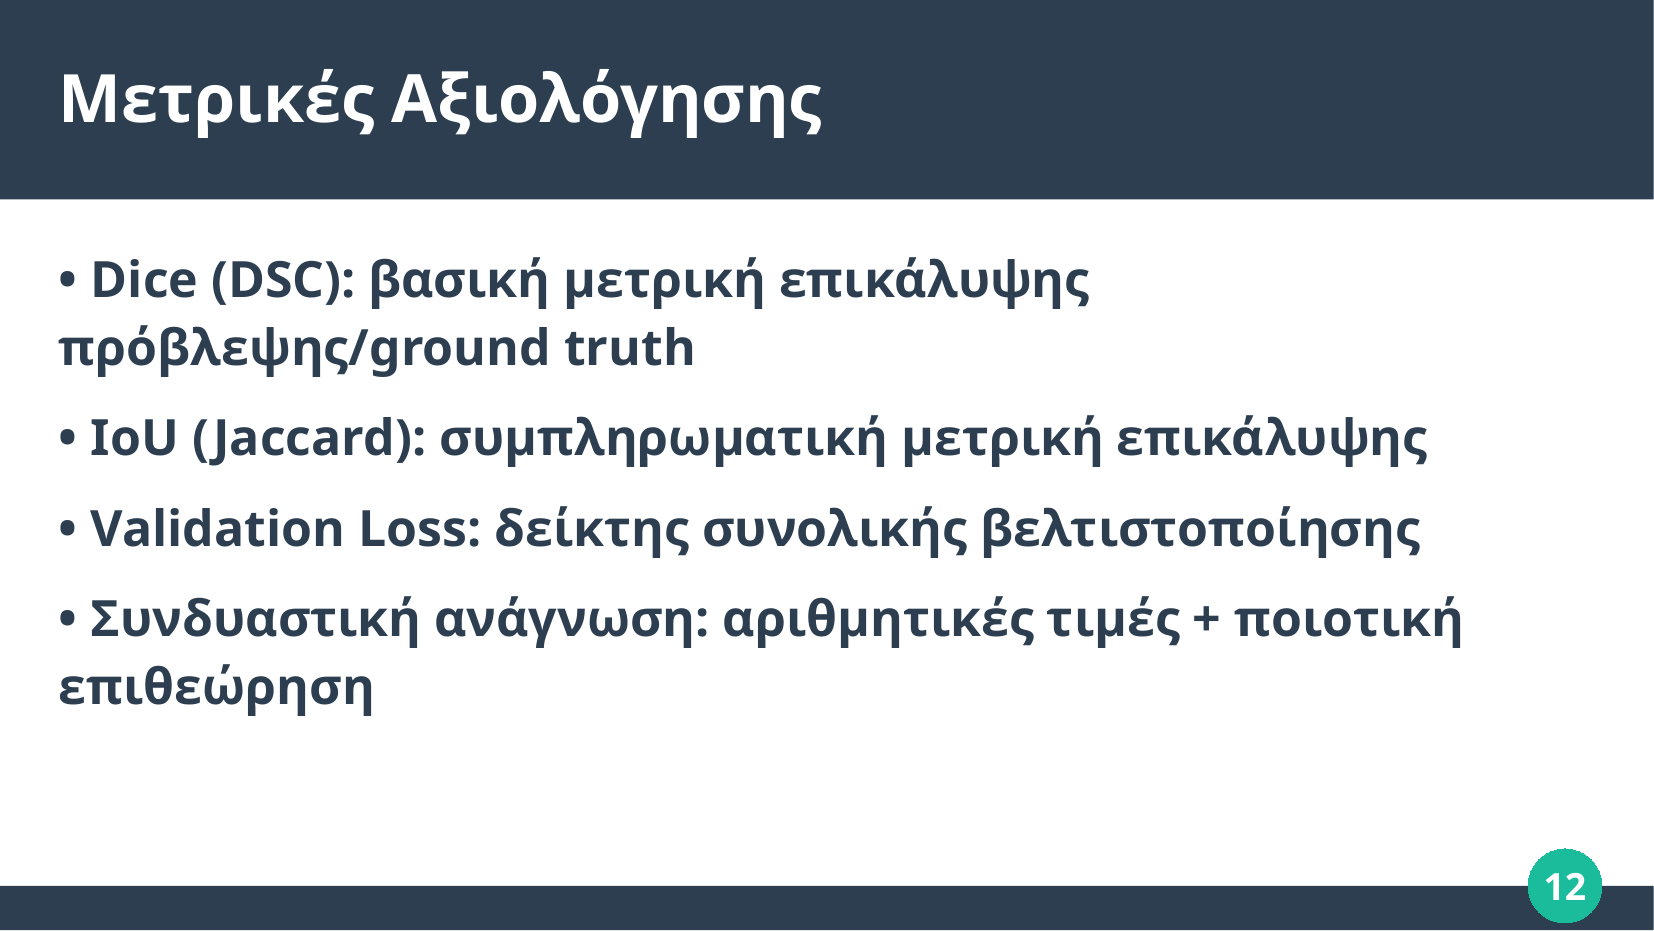

# Μετρικές Αξιολόγησης
• Dice (DSC): βασική μετρική επικάλυψης πρόβλεψης/ground truth
• IoU (Jaccard): συμπληρωματική μετρική επικάλυψης
• Validation Loss: δείκτης συνολικής βελτιστοποίησης
• Συνδυαστική ανάγνωση: αριθμητικές τιμές + ποιοτική επιθεώρηση
12